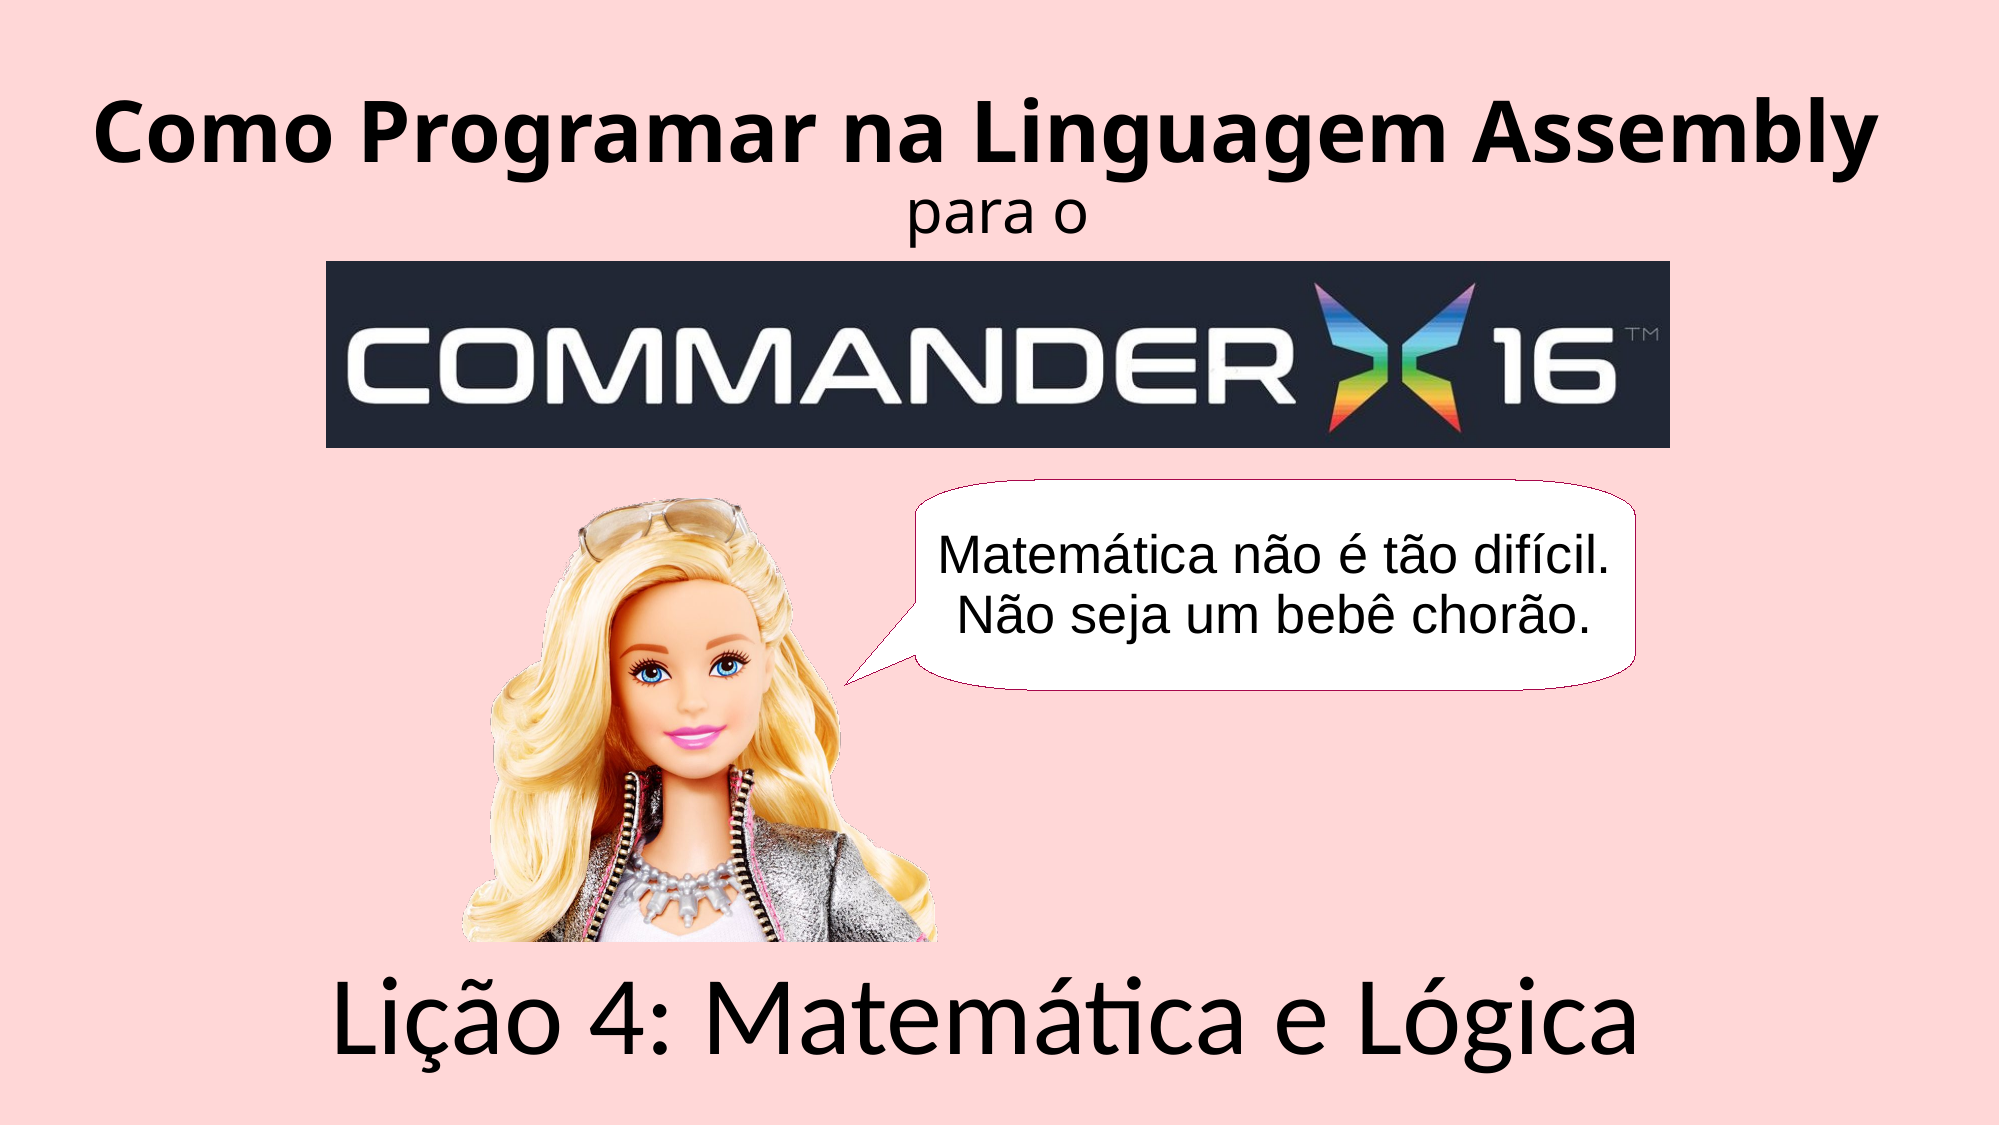

# Como Programar na Linguagem Assembly para o
Matemática não é tão difícil.
Não seja um bebê chorão.
Lição 4: Matemática e Lógica